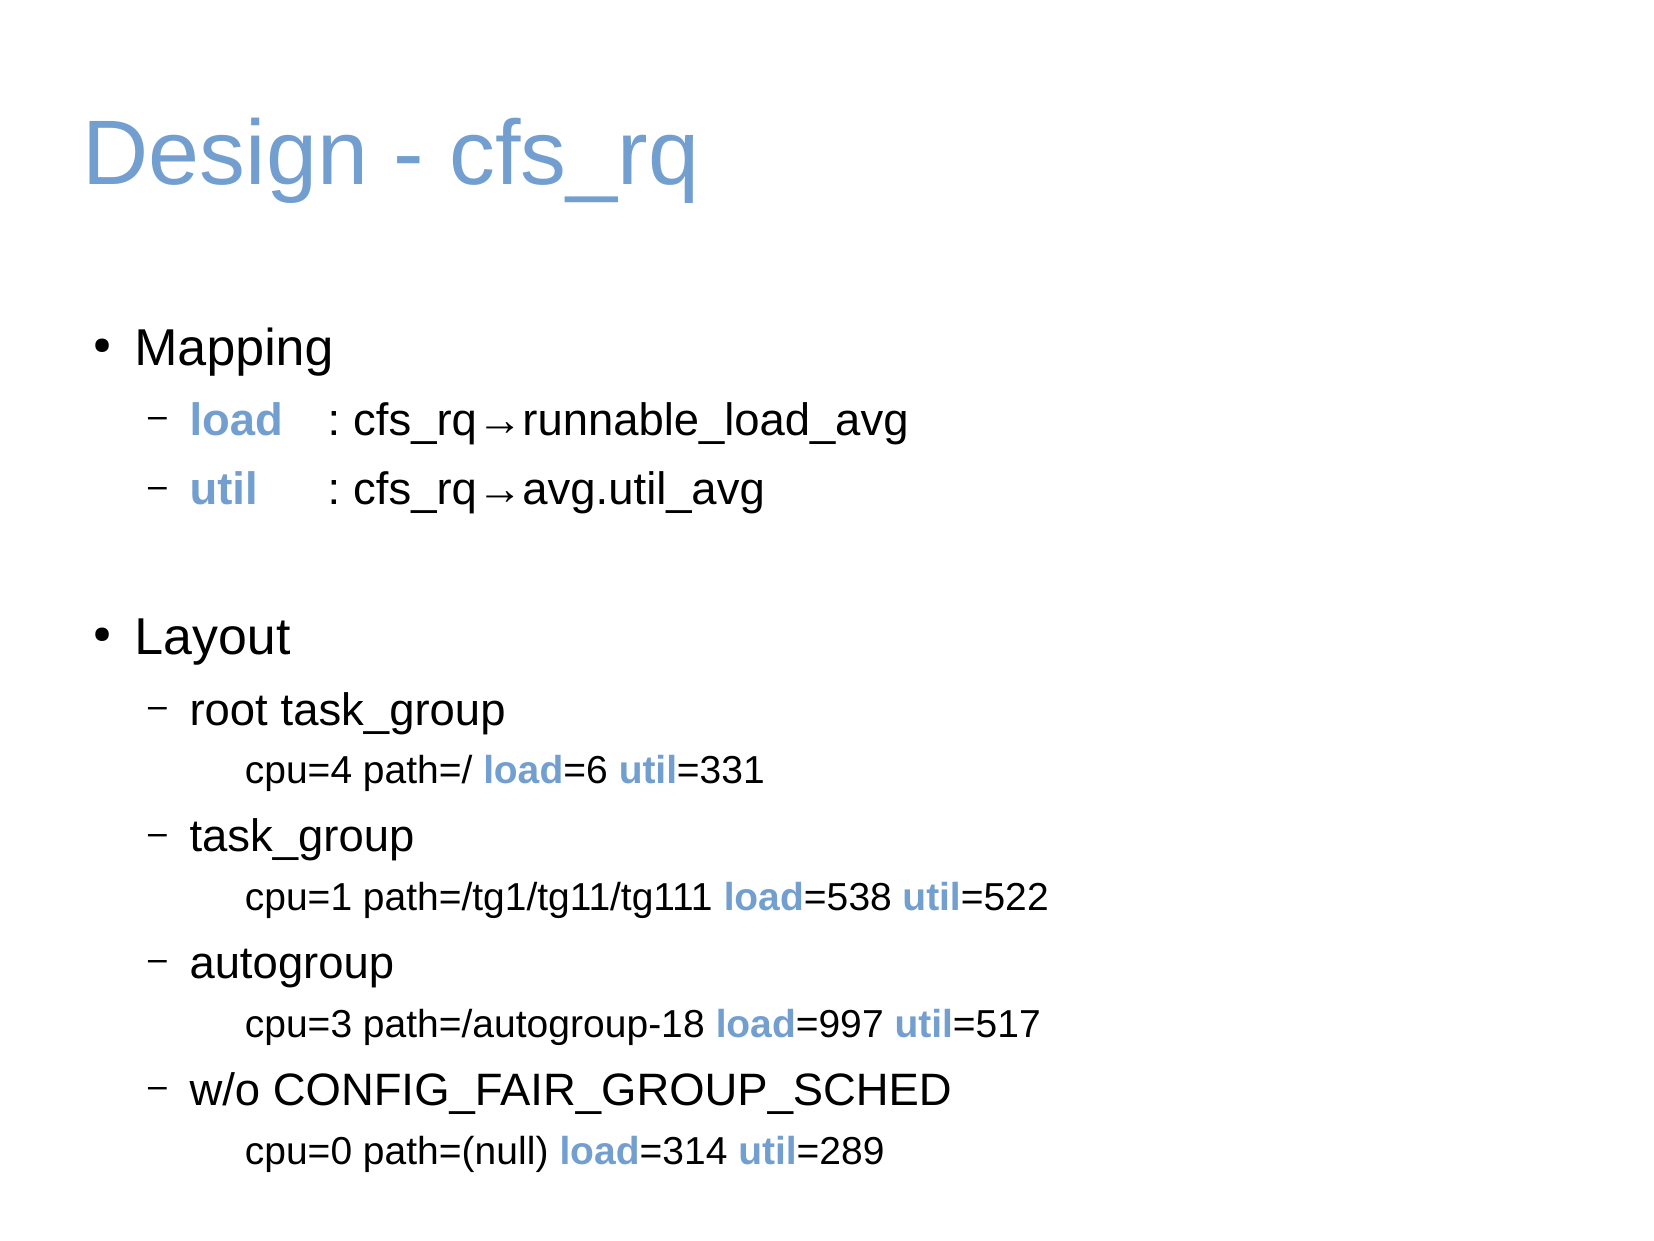

# Design - cfs_rq
Mapping
load	: cfs_rq→runnable_load_avg
util		: cfs_rq→avg.util_avg
Layout
root task_group
cpu=4 path=/ load=6 util=331
task_group
cpu=1 path=/tg1/tg11/tg111 load=538 util=522
autogroup
cpu=3 path=/autogroup-18 load=997 util=517
w/o CONFIG_FAIR_GROUP_SCHED
cpu=0 path=(null) load=314 util=289